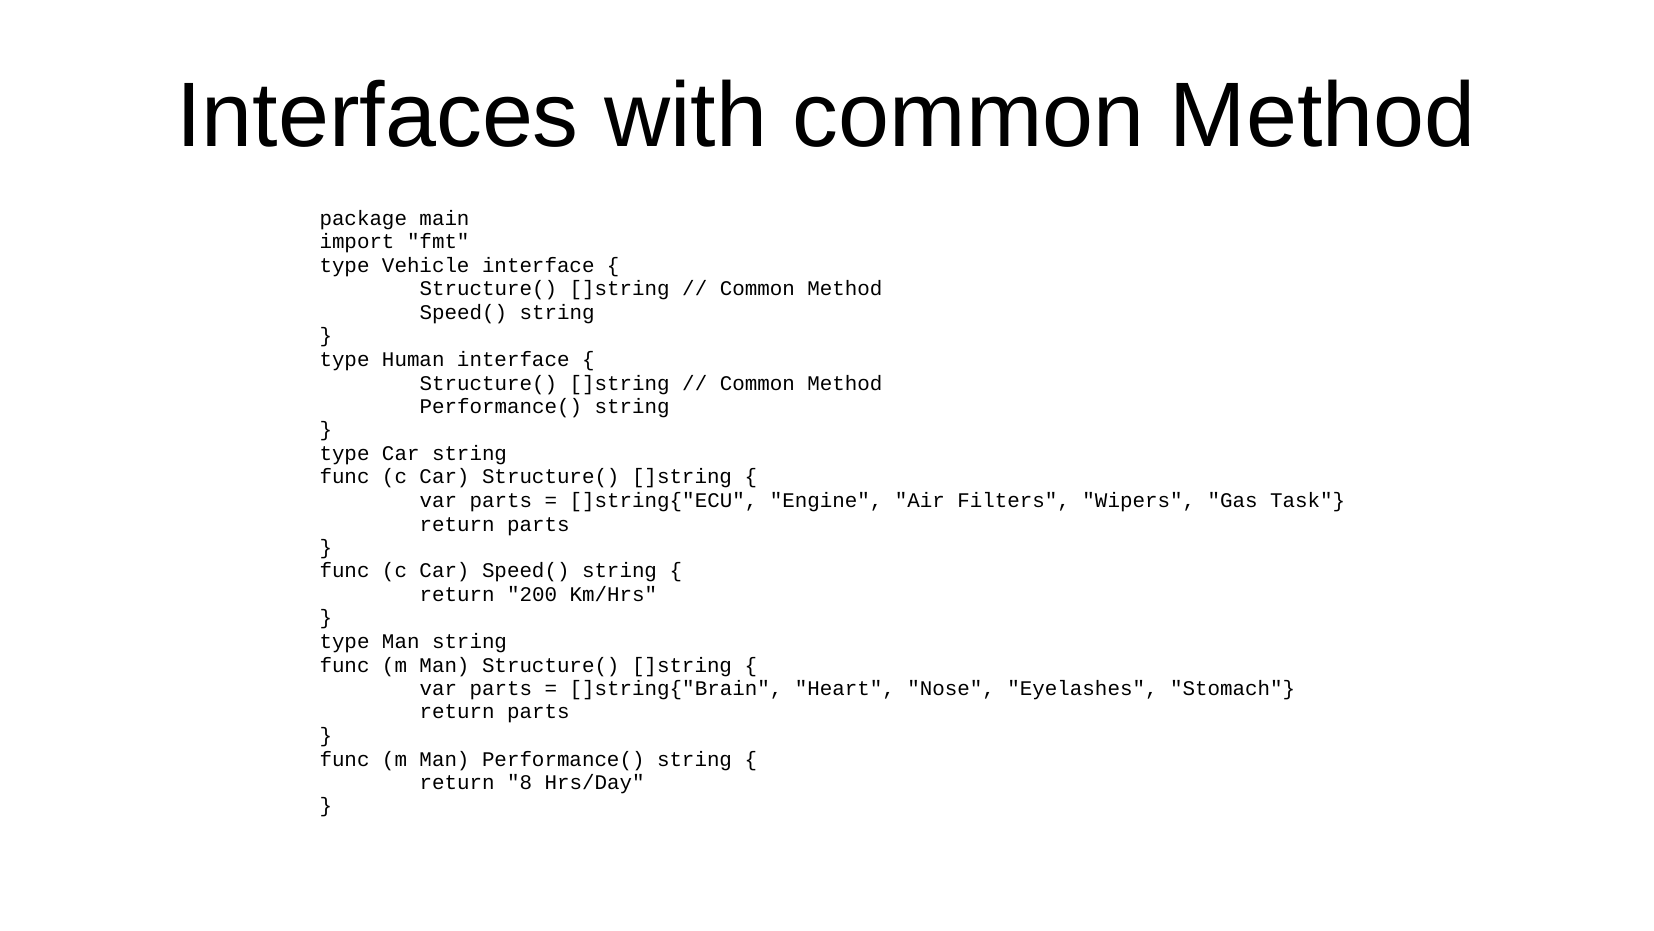

# Interfaces with common Method
package main
import "fmt"
type Vehicle interface {
 Structure() []string // Common Method
 Speed() string
}
type Human interface {
 Structure() []string // Common Method
 Performance() string
}
type Car string
func (c Car) Structure() []string {
 var parts = []string{"ECU", "Engine", "Air Filters", "Wipers", "Gas Task"}
 return parts
}
func (c Car) Speed() string {
 return "200 Km/Hrs"
}
type Man string
func (m Man) Structure() []string {
 var parts = []string{"Brain", "Heart", "Nose", "Eyelashes", "Stomach"}
 return parts
}
func (m Man) Performance() string {
 return "8 Hrs/Day"
}